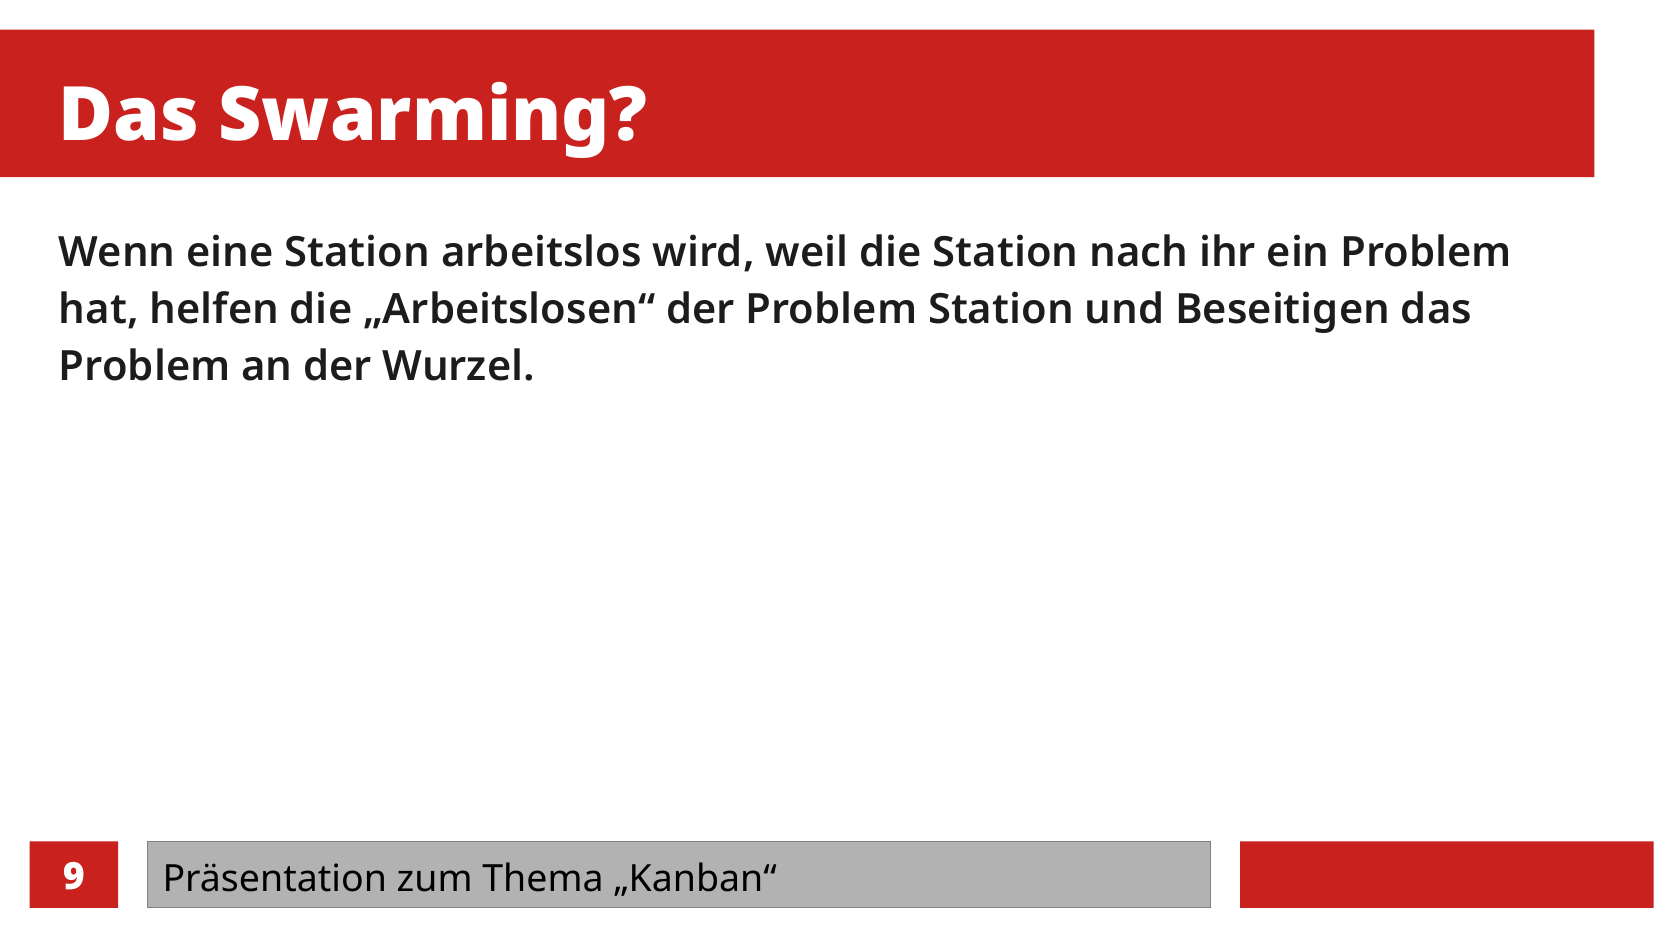

# Das Swarming?
Wenn eine Station arbeitslos wird, weil die Station nach ihr ein Problem hat, helfen die „Arbeitslosen“ der Problem Station und Beseitigen das Problem an der Wurzel.
9
Präsentation zum Thema „Kanban“